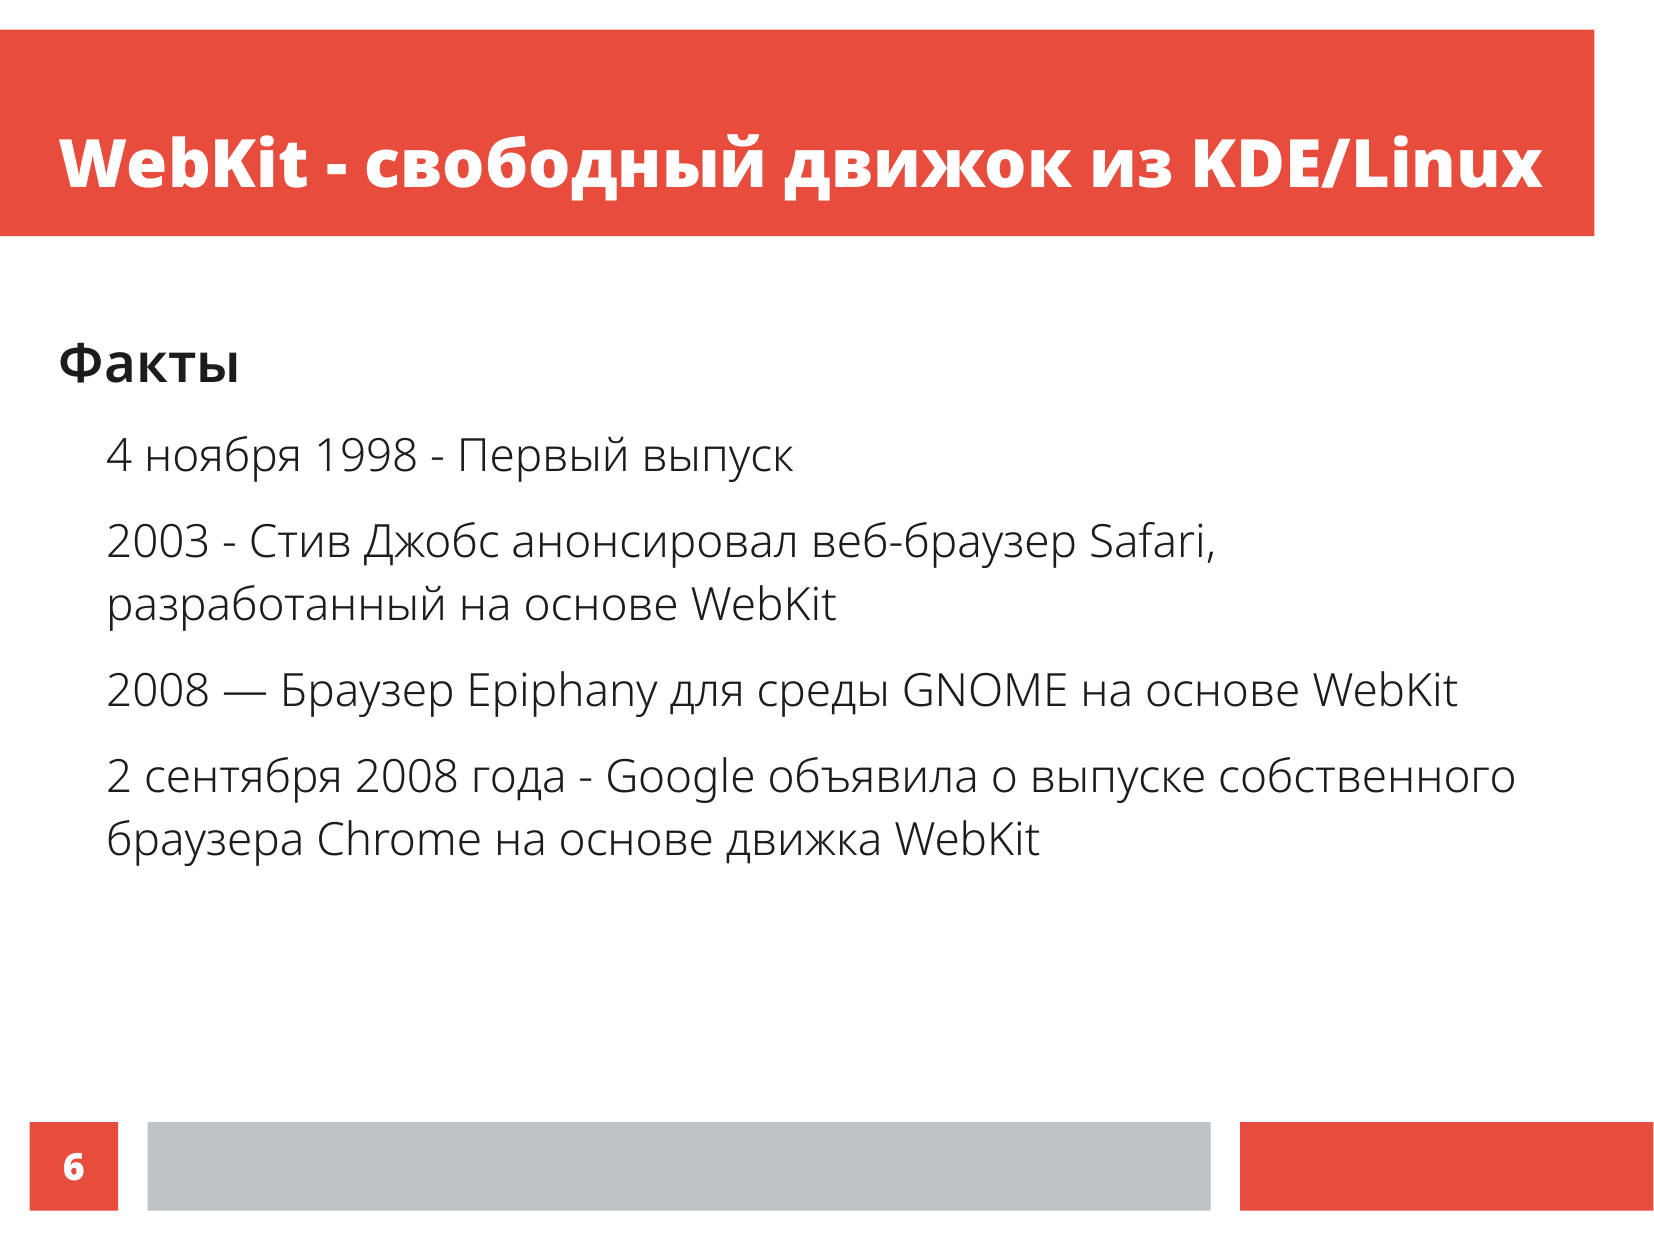

# WebKit - свободный движок из KDE/Linux
Факты
4 ноября 1998 - Первый выпуск
2003 - Стив Джобс анонсировал веб-браузер Safari, разработанный на основе WebKit
2008 — Браузер Epiphany для среды GNOME на основе WebKit
2 сентября 2008 года - Google объявила о выпуске собственного браузера Chrome на основе движка WebKit
6